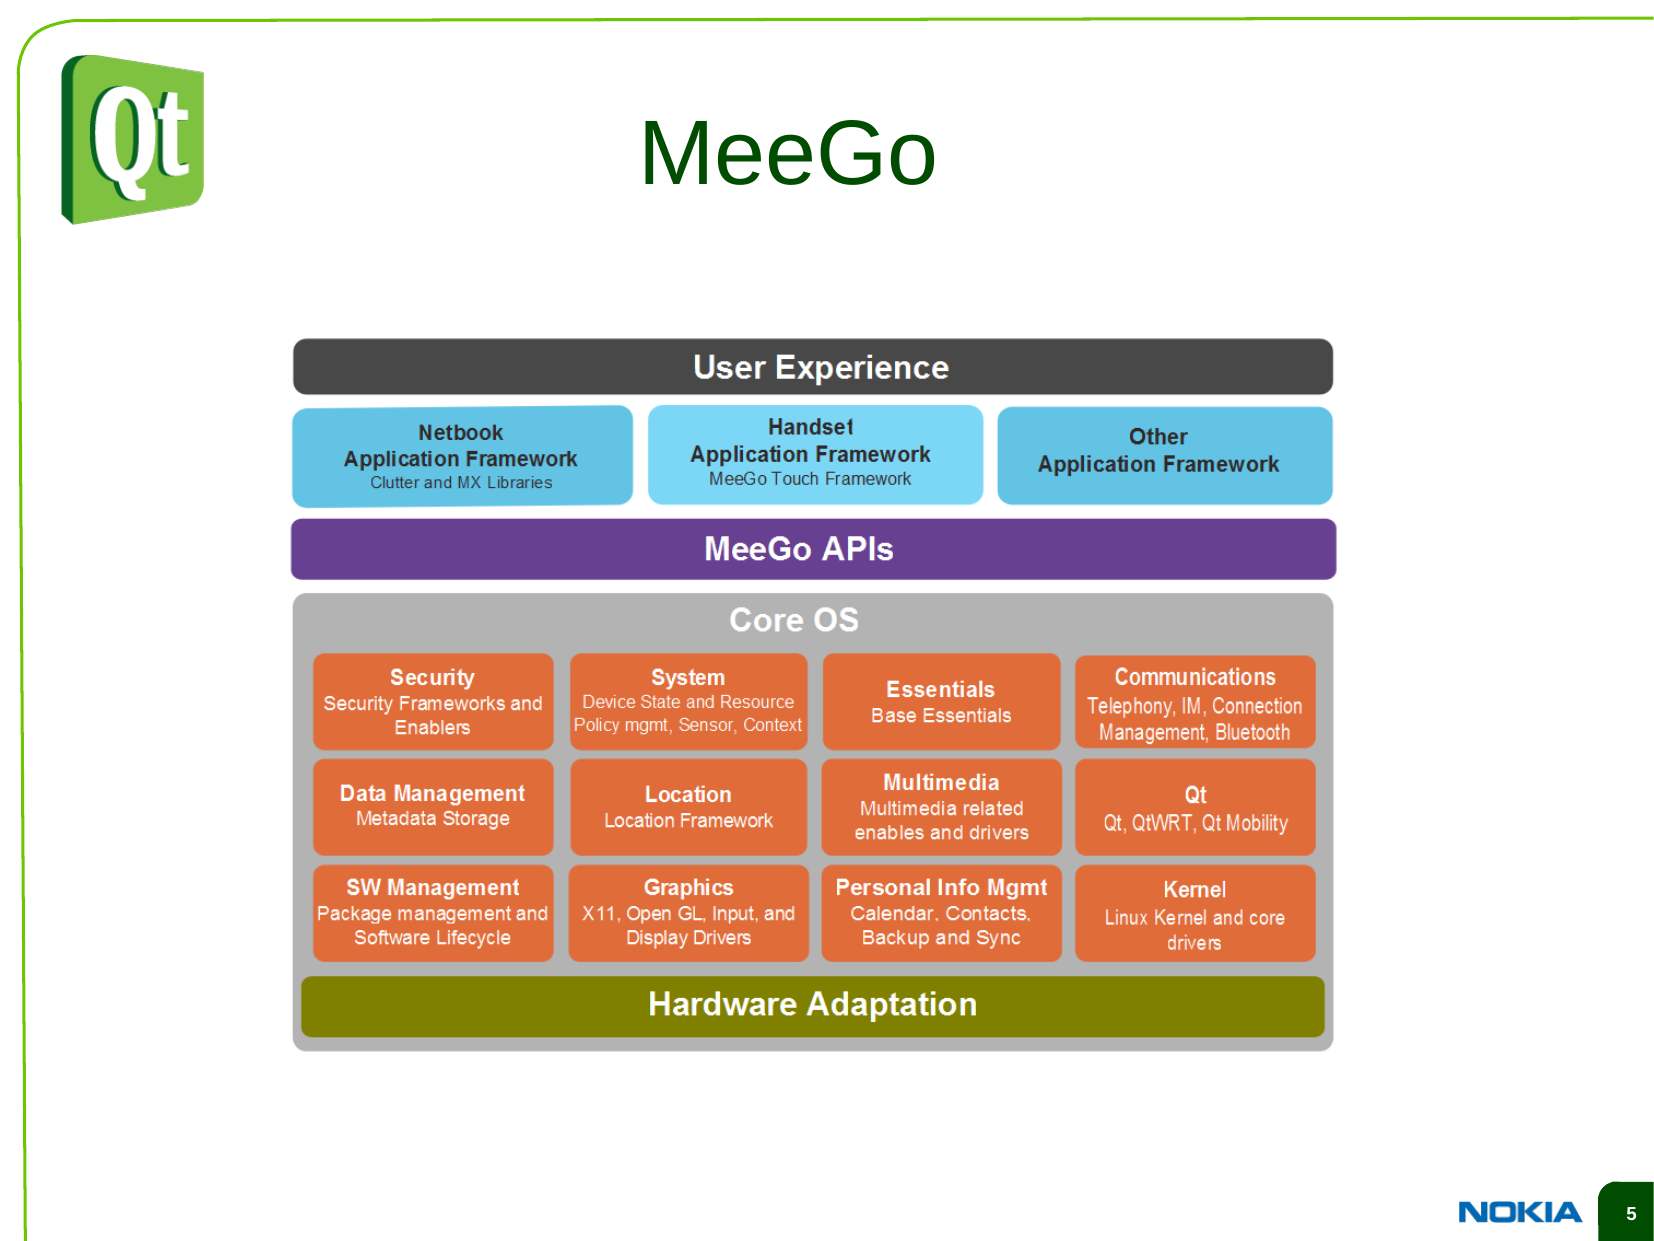

# MeeGo
The architecture
a set of middleware components
a set of user experiences